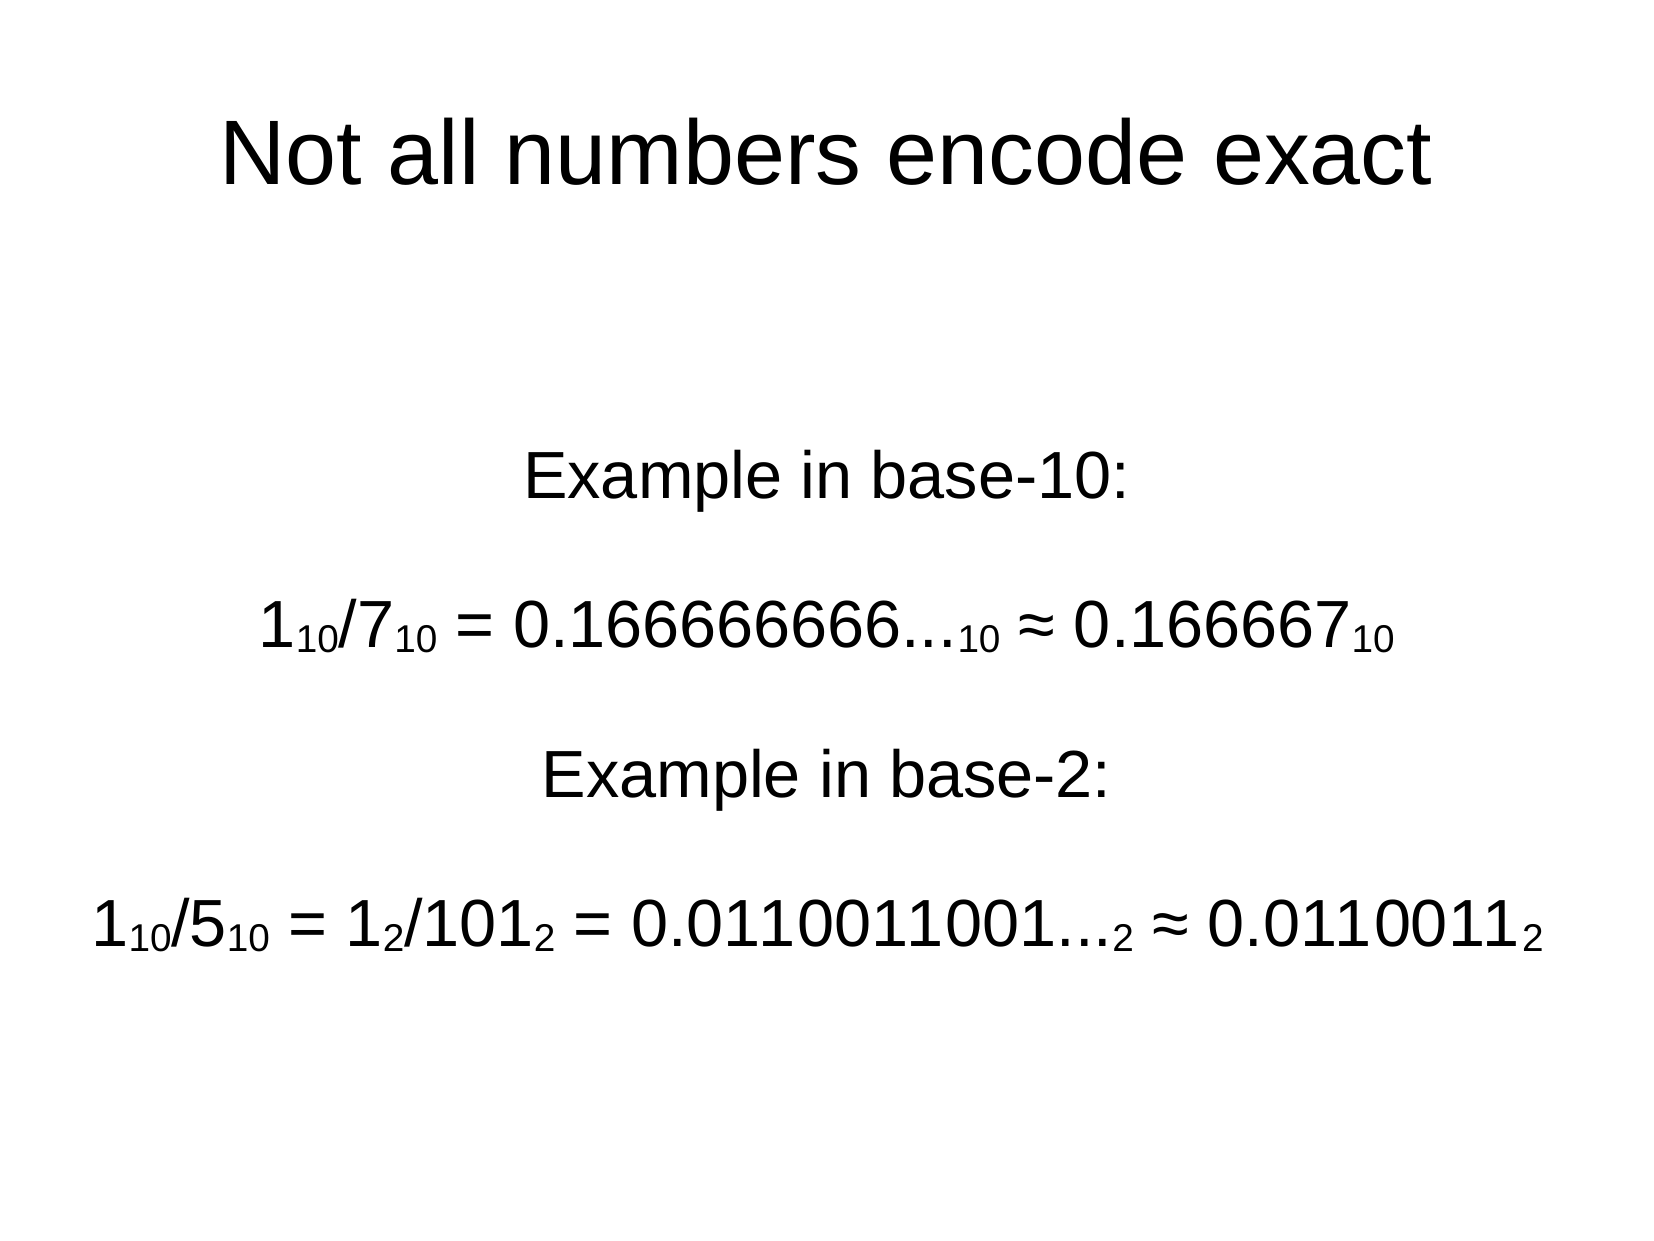

# Not all numbers encode exact
Example in base-10:
110/710 = 0.166666666...10 ≈ 0.16666710
Example in base-2:
110/510 = 12/1012 = 0.0110011001...2 ≈ 0.01100112